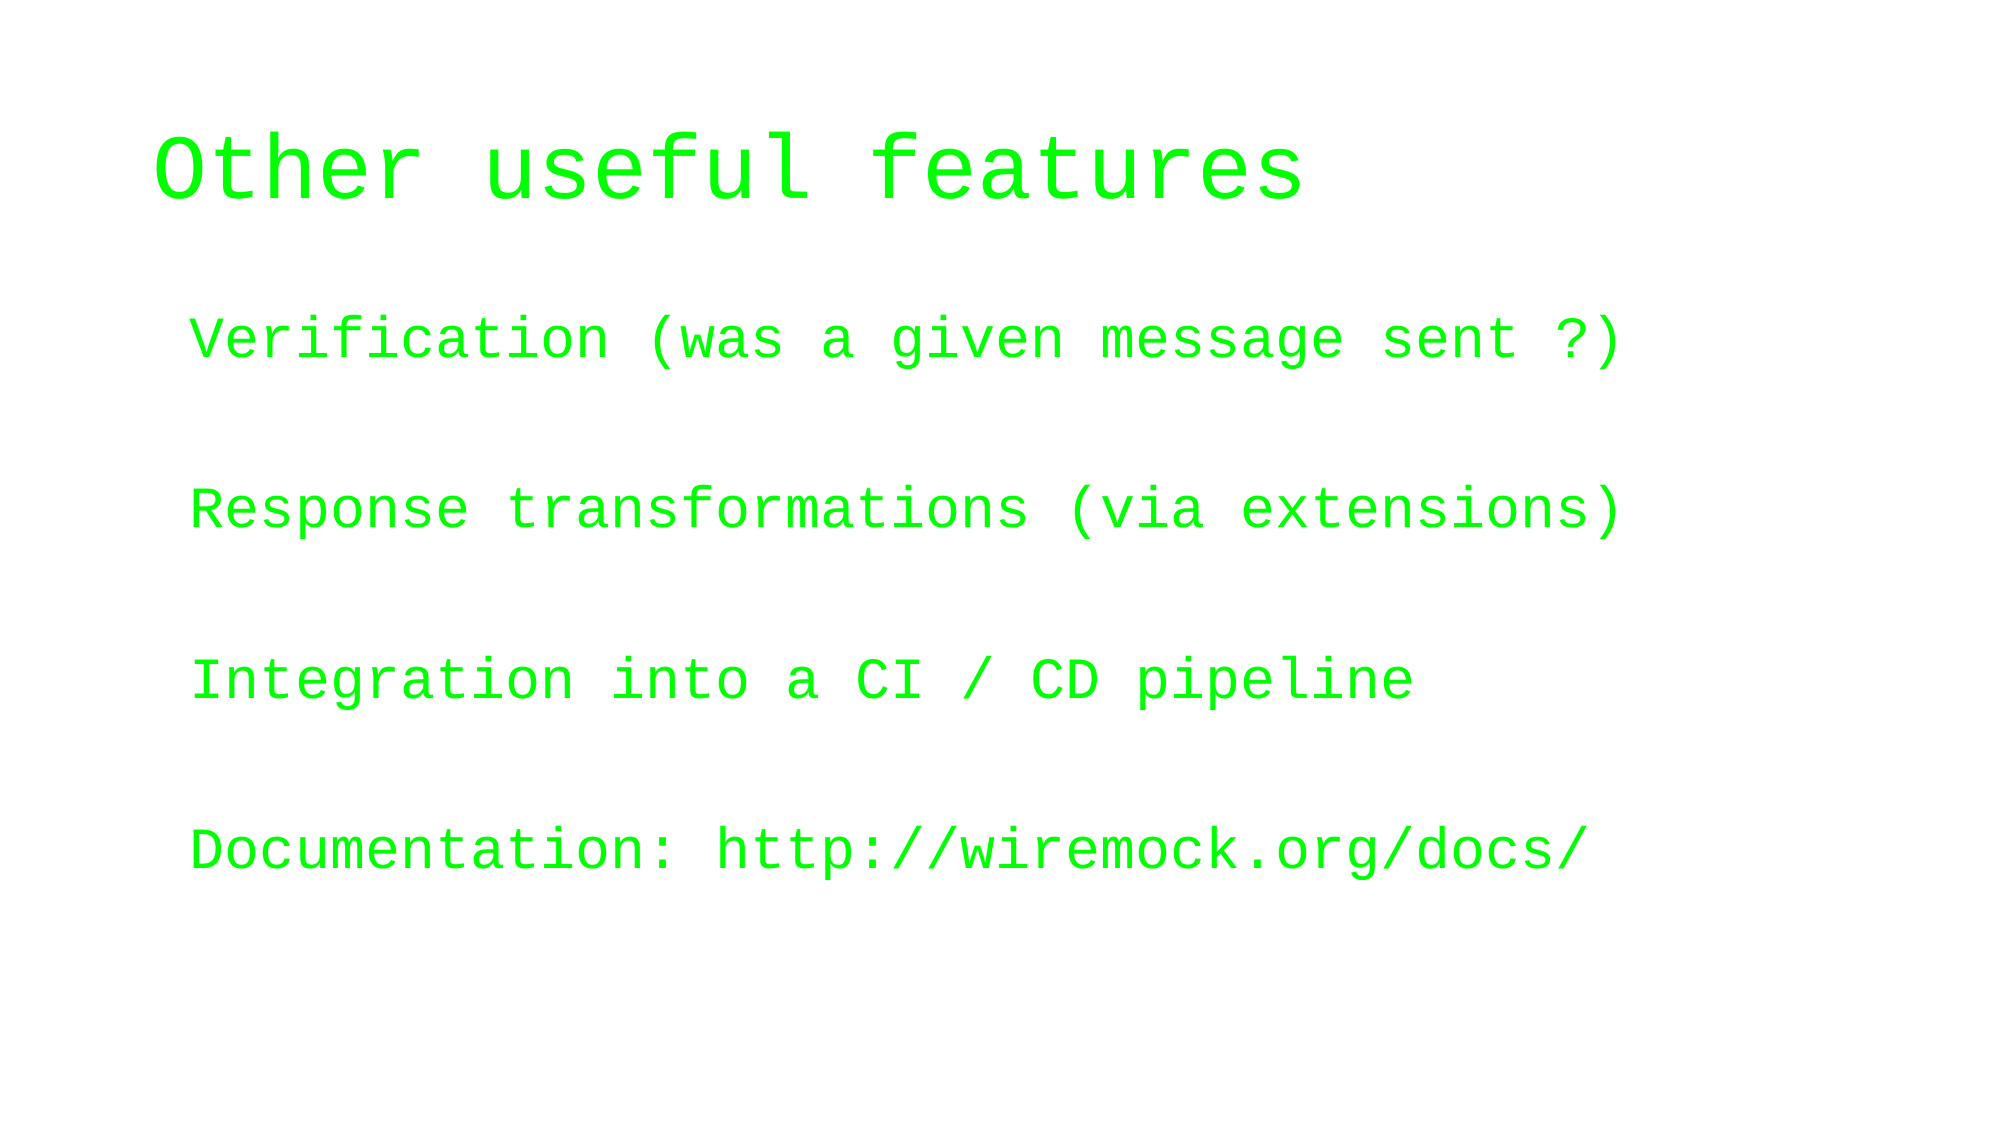

# Other useful features
Verification (was a given message sent ?)
Response transformations (via extensions)
Integration into a CI / CD pipeline
Documentation: http://wiremock.org/docs/